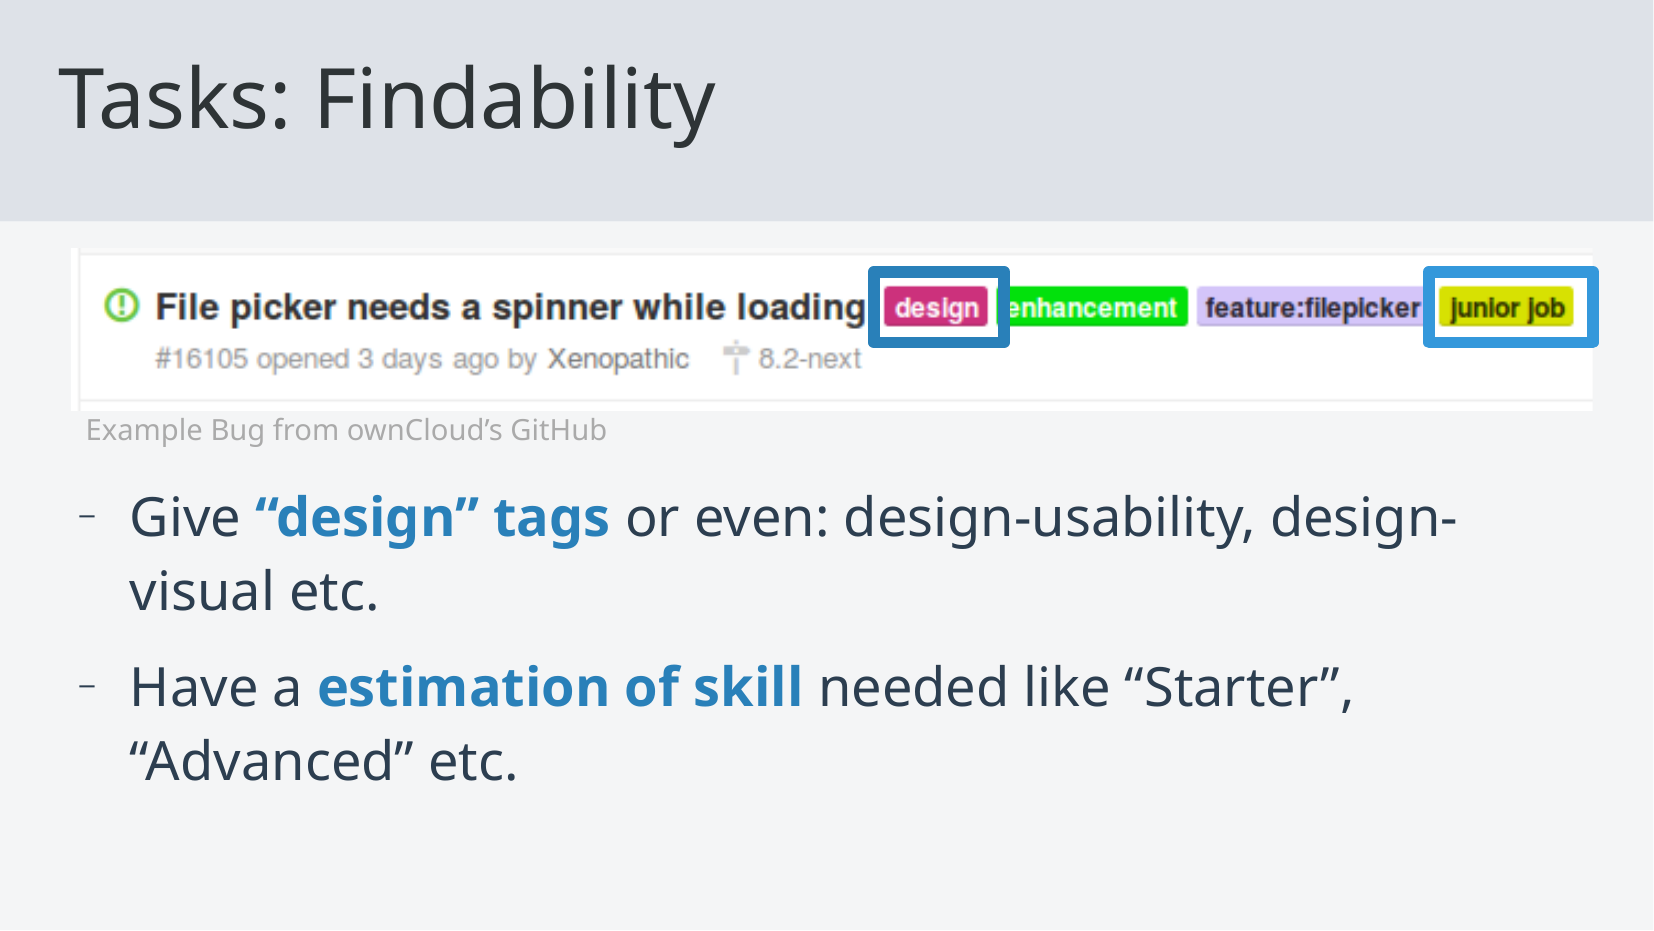

# Tasks: Findability
Example Bug from ownCloud’s GitHub
Give “design” tags or even: design-usability, design-visual etc.
Have a estimation of skill needed like “Starter”, “Advanced” etc.